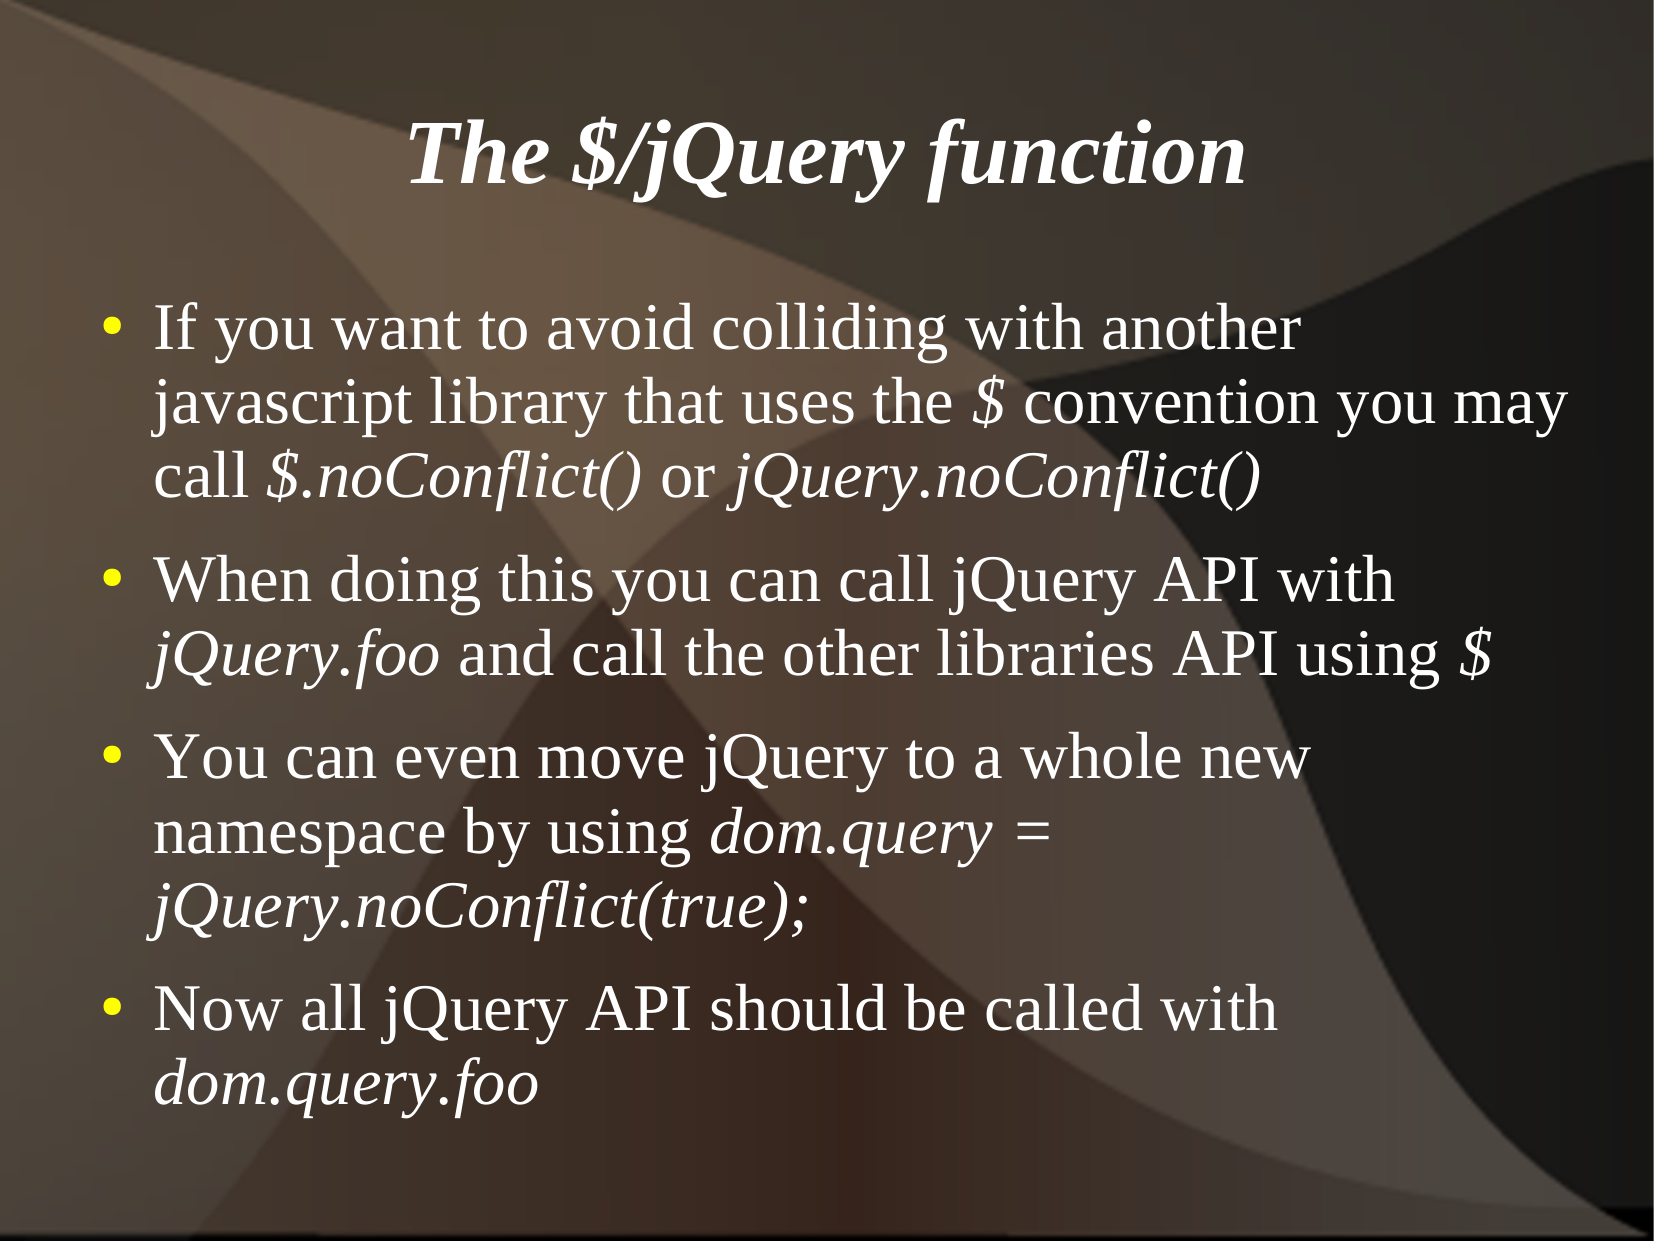

# The $/jQuery function
If you want to avoid colliding with another javascript library that uses the $ convention you may call $.noConflict() or jQuery.noConflict()
When doing this you can call jQuery API with jQuery.foo and call the other libraries API using $
You can even move jQuery to a whole new namespace by using dom.query = jQuery.noConflict(true);
Now all jQuery API should be called with dom.query.foo